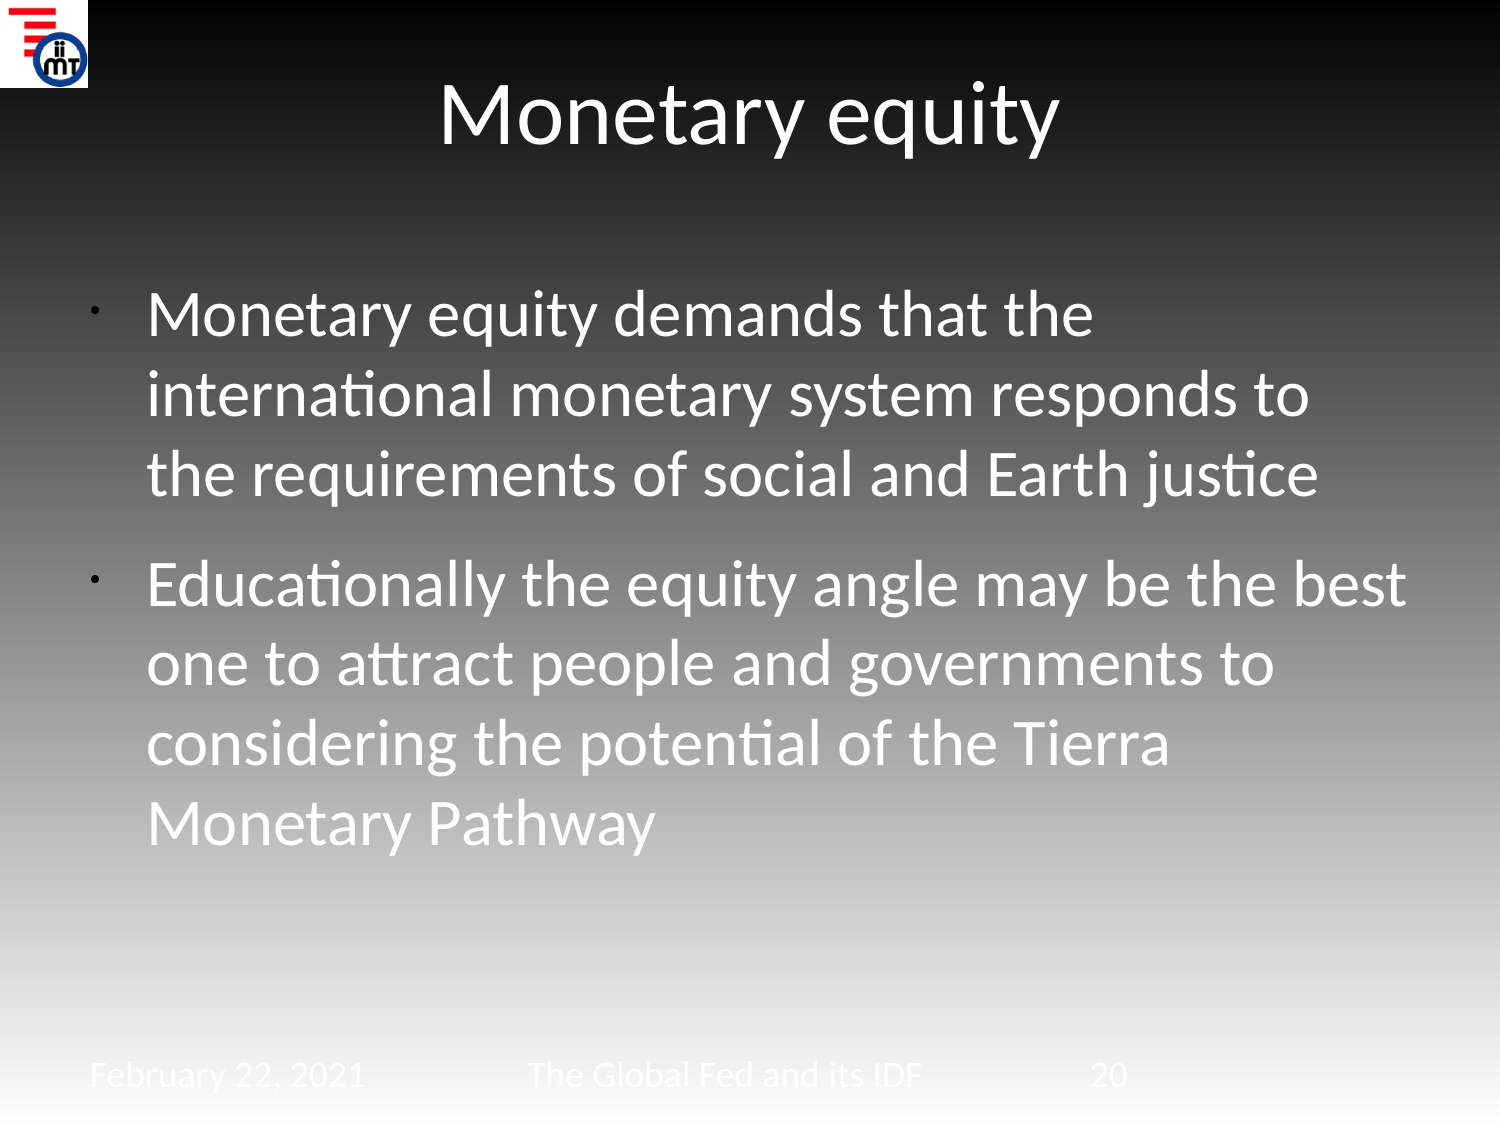

# Monetary equity
Monetary equity demands that the international monetary system responds to the requirements of social and Earth justice
Educationally the equity angle may be the best one to attract people and governments to considering the potential of the Tierra Monetary Pathway
February 22, 2021
The Global Fed and its IDF